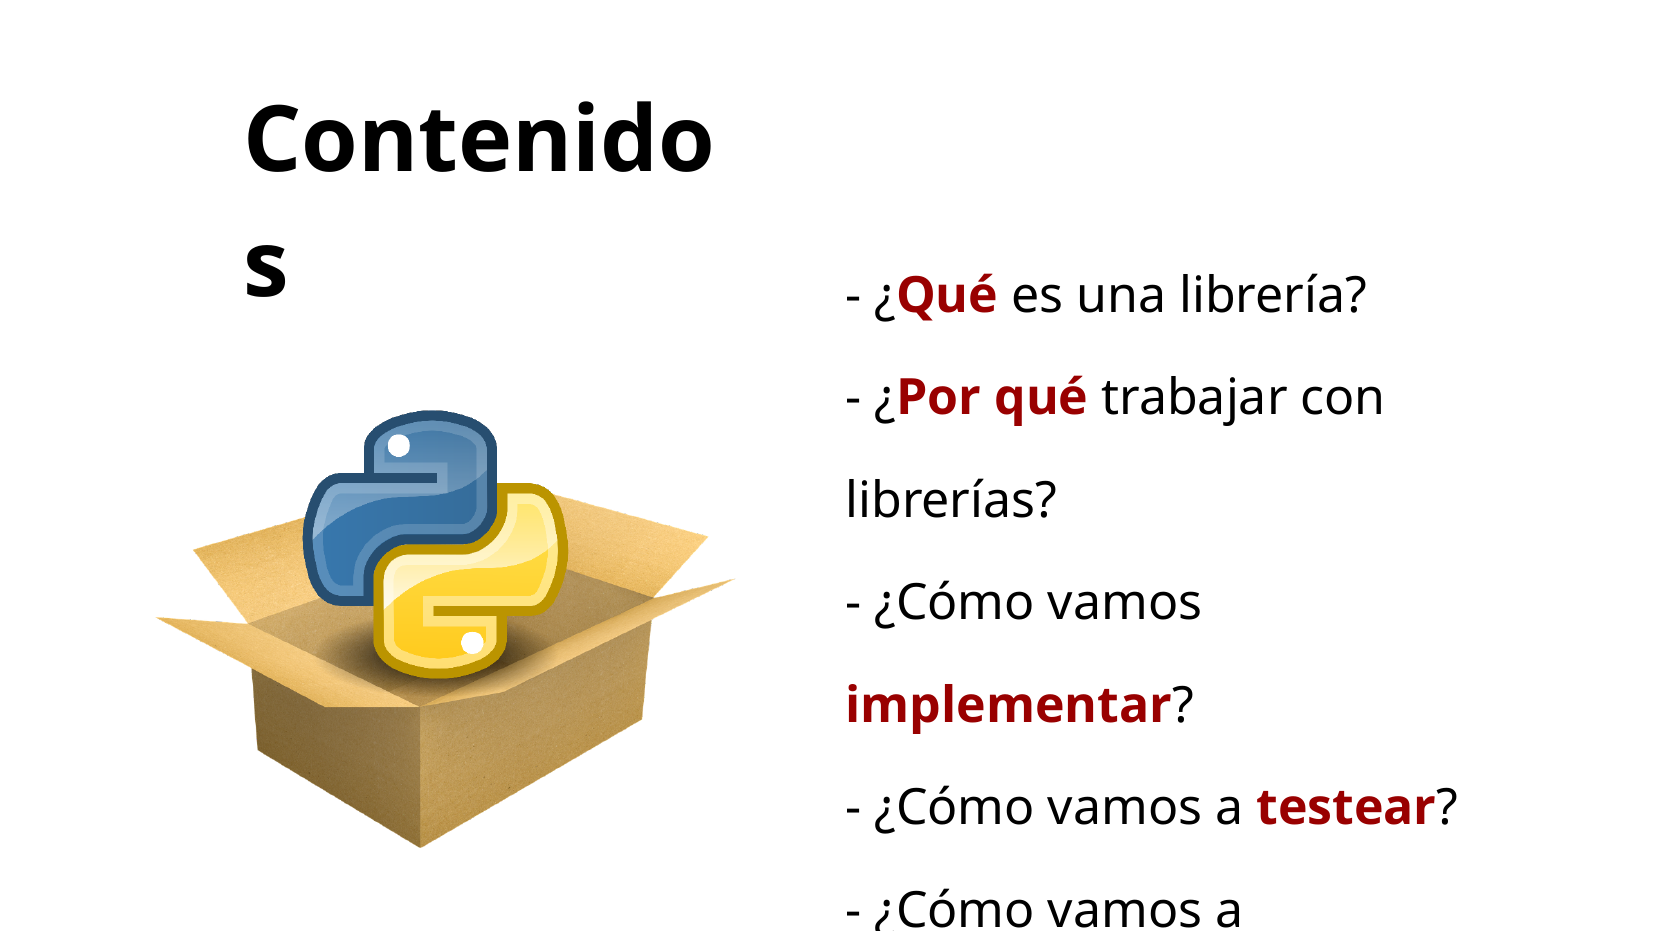

Contenidos
- ¿Qué es una librería?
- ¿Por qué trabajar con librerías?
- ¿Cómo vamos implementar?
- ¿Cómo vamos a testear?
- ¿Cómo vamos a documentar?
- ¿Cómo vamos a distribuir?
- Iniciamos nuestra librería